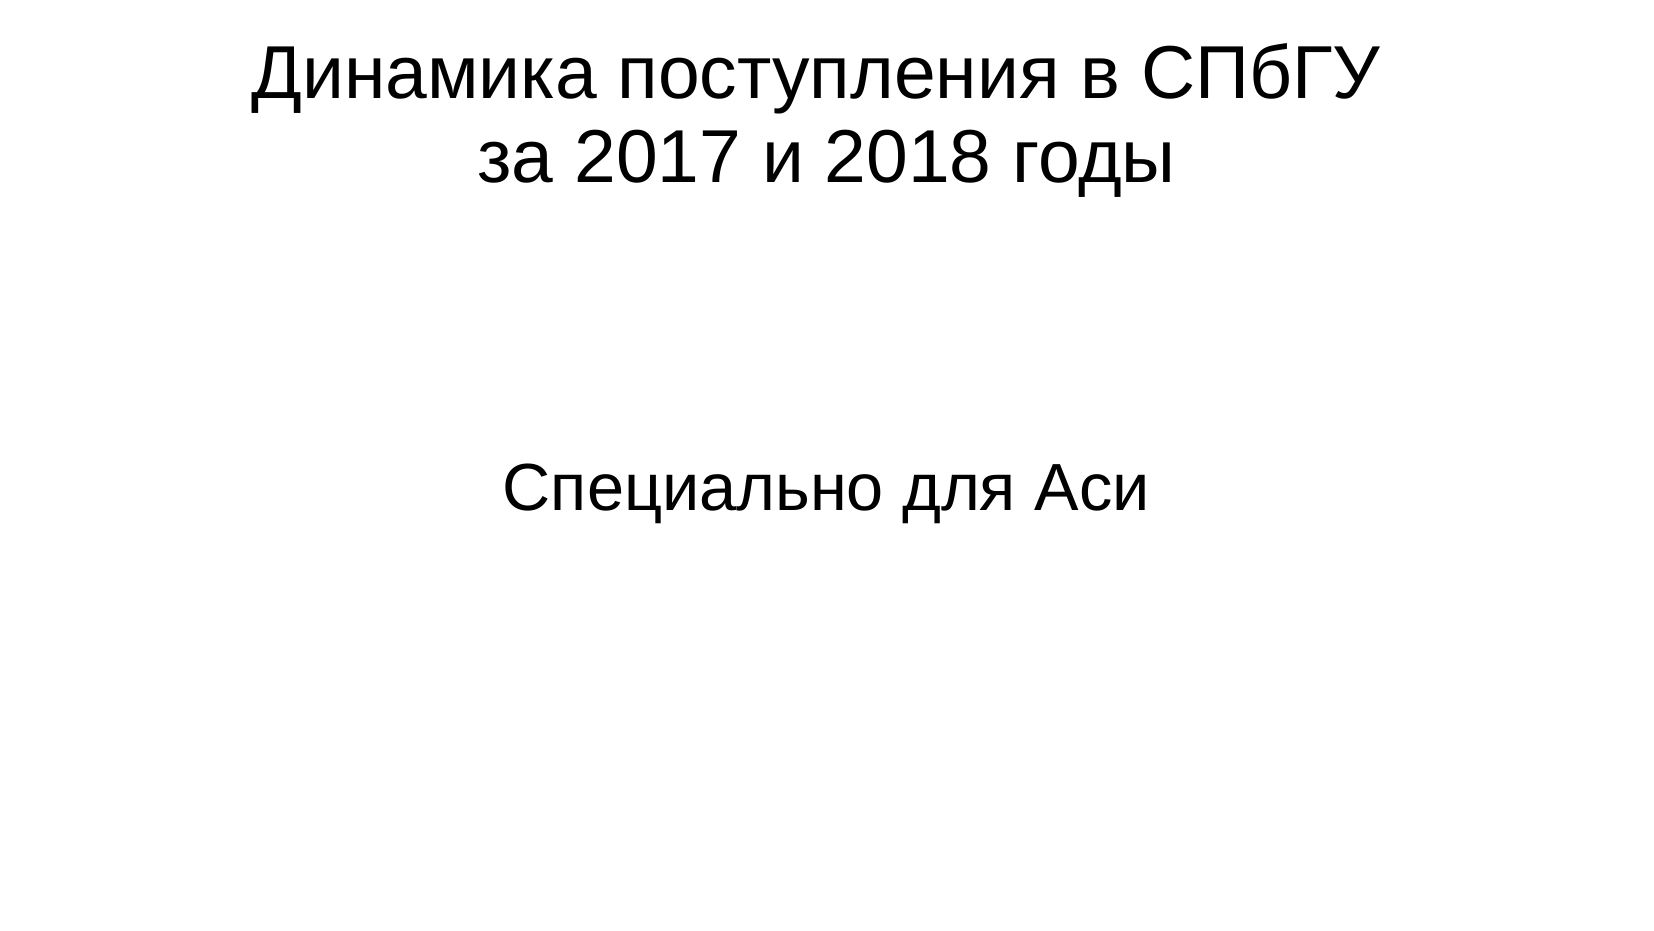

# Динамика поступления в СПбГУ за 2017 и 2018 годы
Специально для Аси